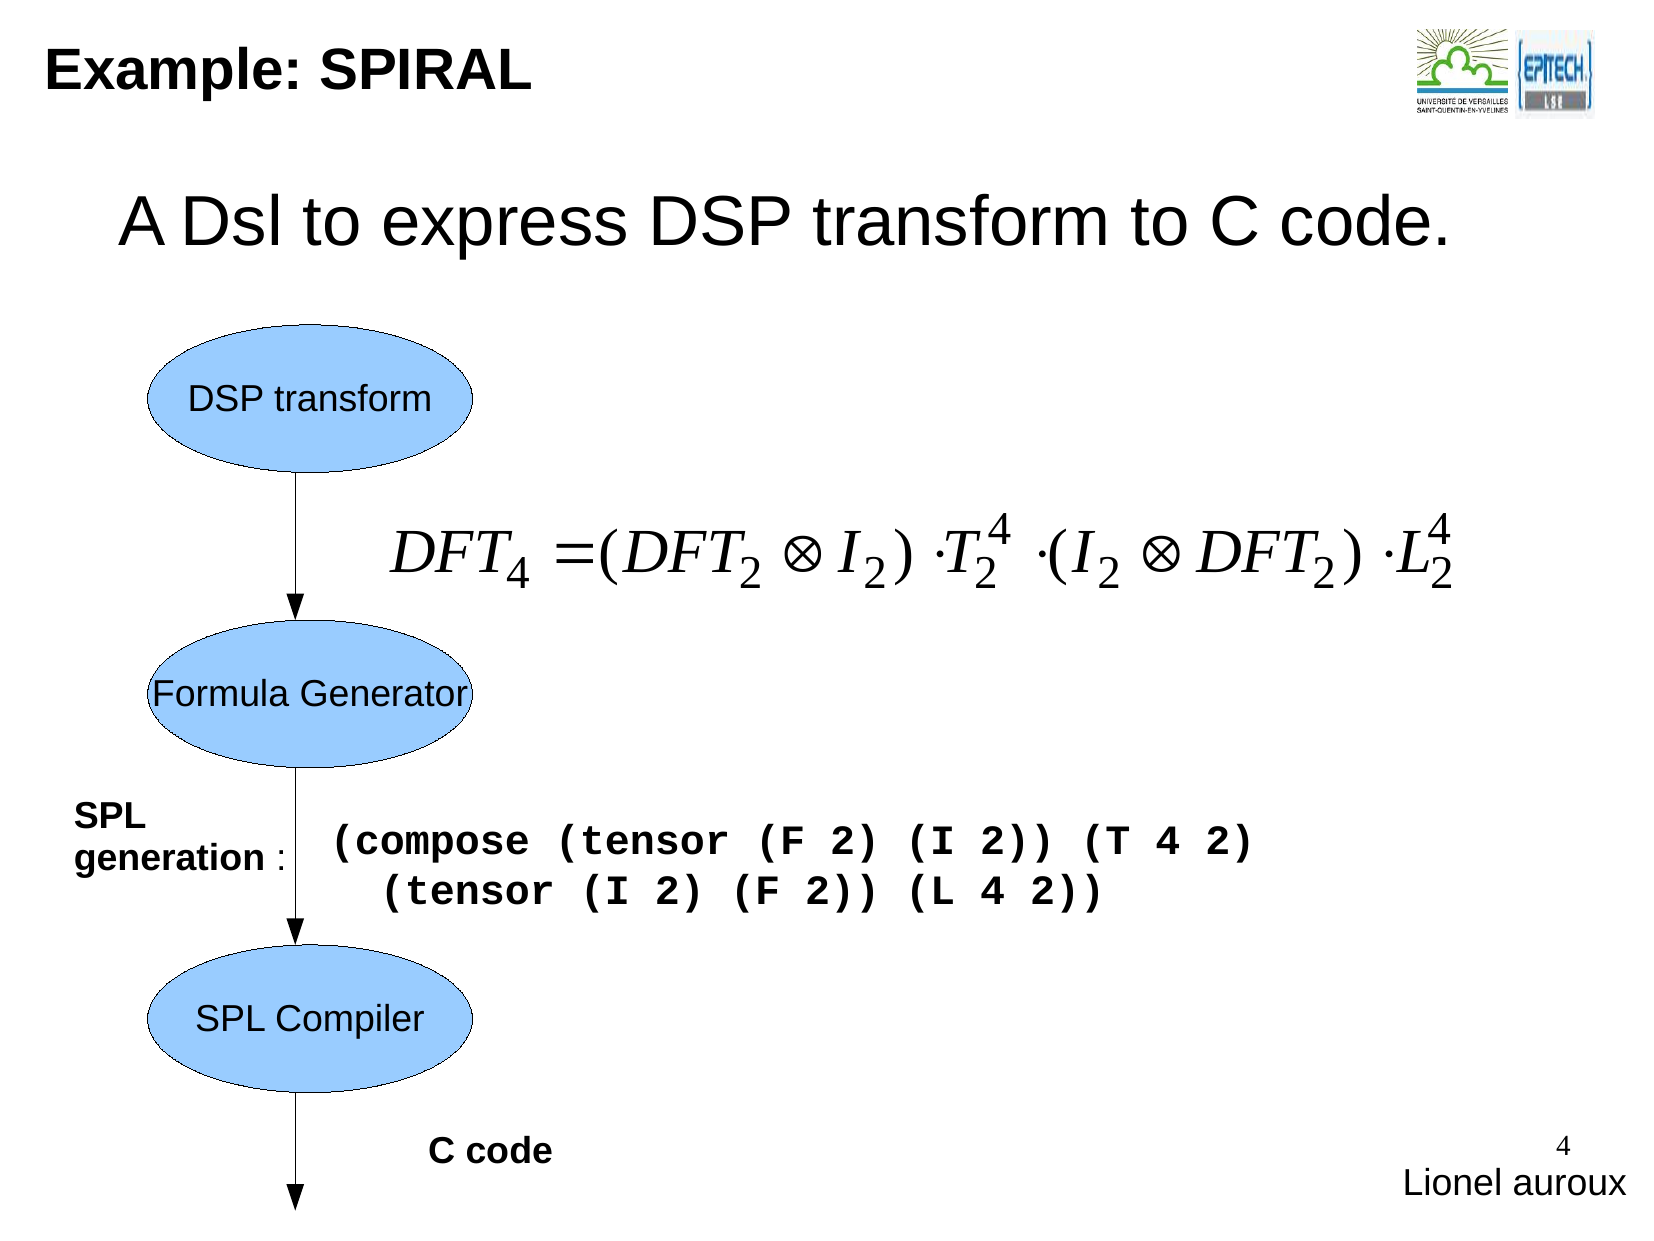

Example: SPIRAL
	A Dsl to express DSP transform to C code.
DSP transform
Formula Generator
SPL
generation :
(compose (tensor (F 2) (I 2)) (T 4 2)
 (tensor (I 2) (F 2)) (L 4 2))
SPL Compiler
C code
4
Lionel auroux